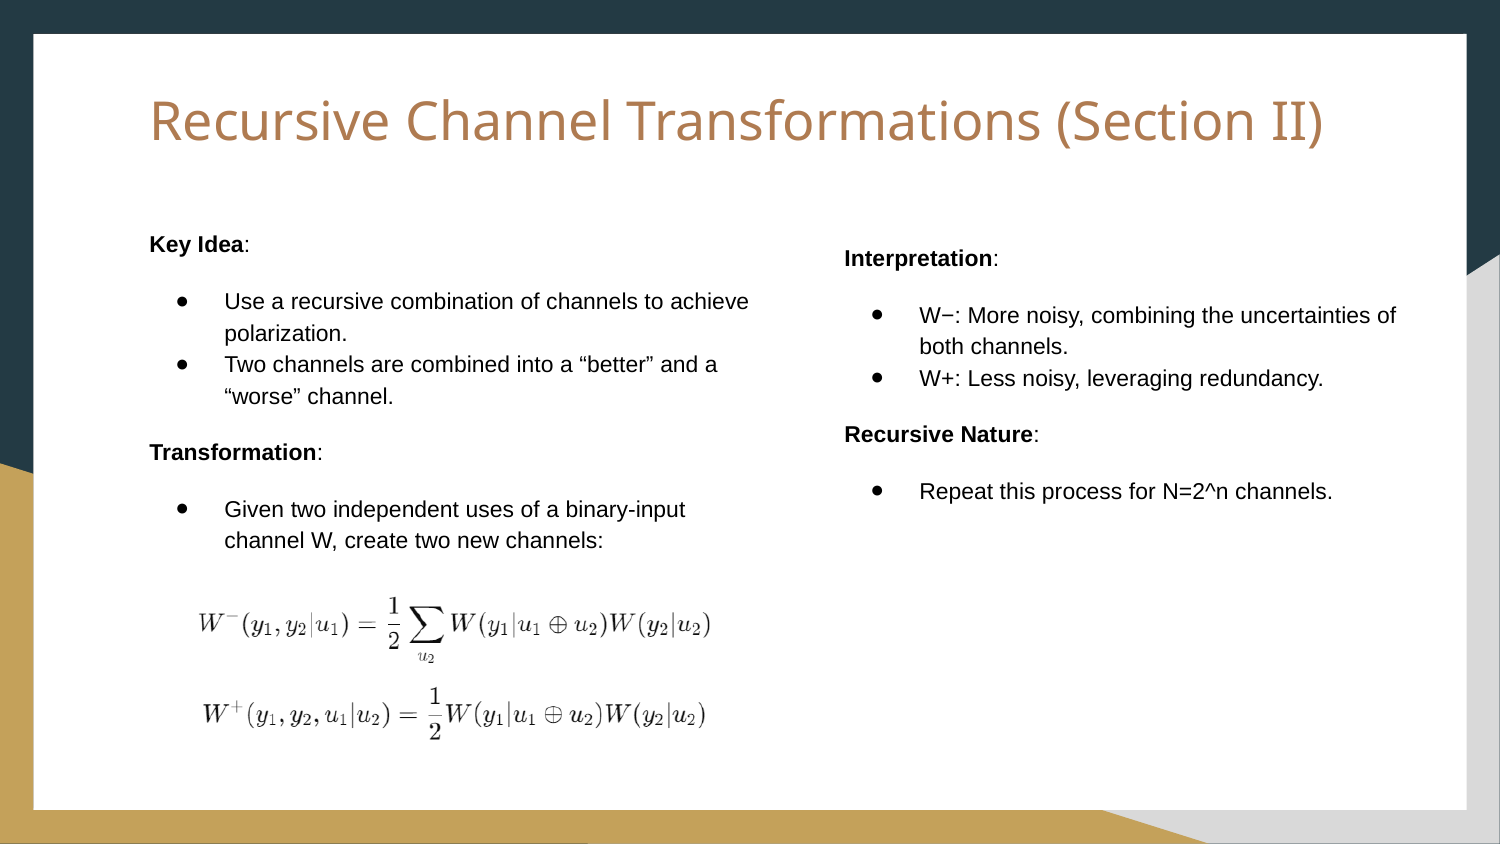

# Recursive Channel Transformations (Section II)
Key Idea:
Use a recursive combination of channels to achieve polarization.
Two channels are combined into a “better” and a “worse” channel.
Transformation:
Given two independent uses of a binary-input channel W, create two new channels:
Interpretation:
W−: More noisy, combining the uncertainties of both channels.
W+: Less noisy, leveraging redundancy.
Recursive Nature:
Repeat this process for N=2^n channels.